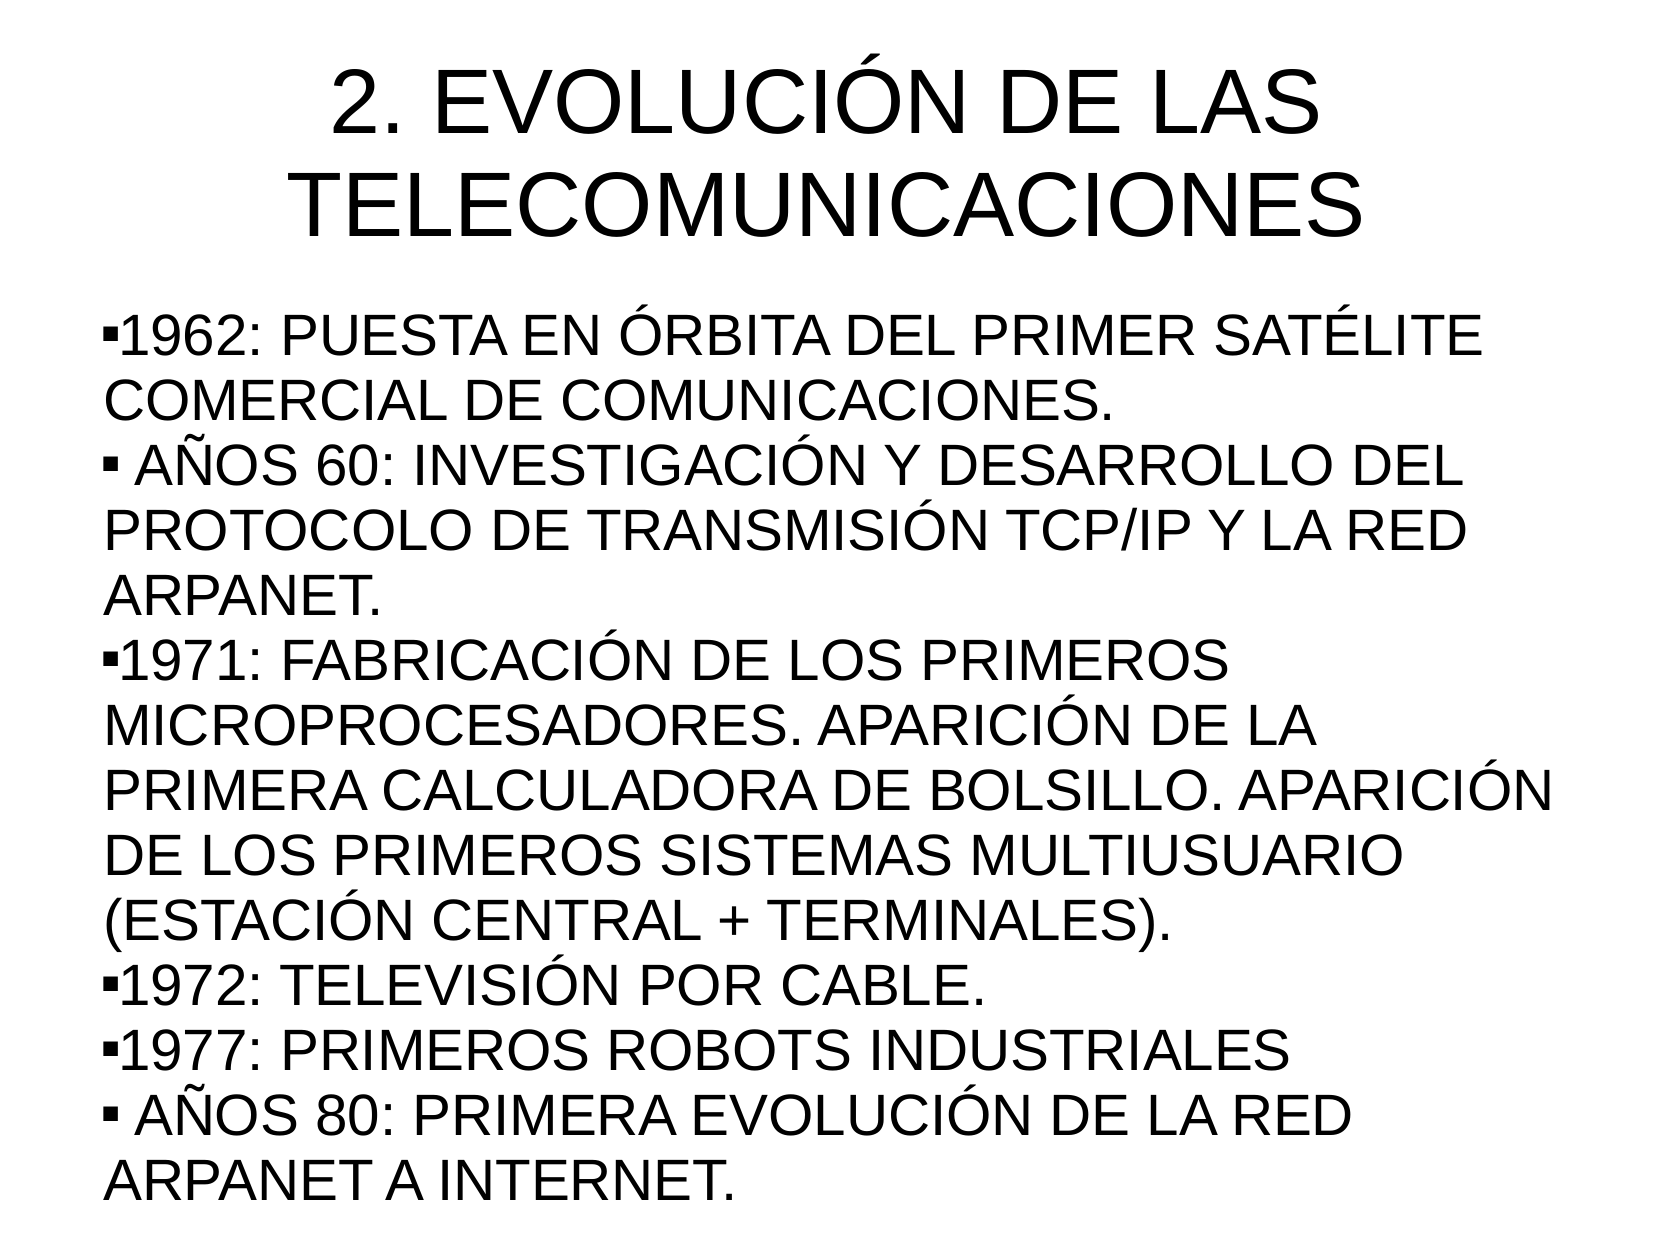

# 2. EVOLUCIÓN DE LAS TELECOMUNICACIONES
1962: PUESTA EN ÓRBITA DEL PRIMER SATÉLITE COMERCIAL DE COMUNICACIONES.
 AÑOS 60: INVESTIGACIÓN Y DESARROLLO DEL PROTOCOLO DE TRANSMISIÓN TCP/IP Y LA RED ARPANET.
1971: FABRICACIÓN DE LOS PRIMEROS MICROPROCESADORES. APARICIÓN DE LA PRIMERA CALCULADORA DE BOLSILLO. APARICIÓN DE LOS PRIMEROS SISTEMAS MULTIUSUARIO (ESTACIÓN CENTRAL + TERMINALES).
1972: TELEVISIÓN POR CABLE.
1977: PRIMEROS ROBOTS INDUSTRIALES
 AÑOS 80: PRIMERA EVOLUCIÓN DE LA RED ARPANET A INTERNET.